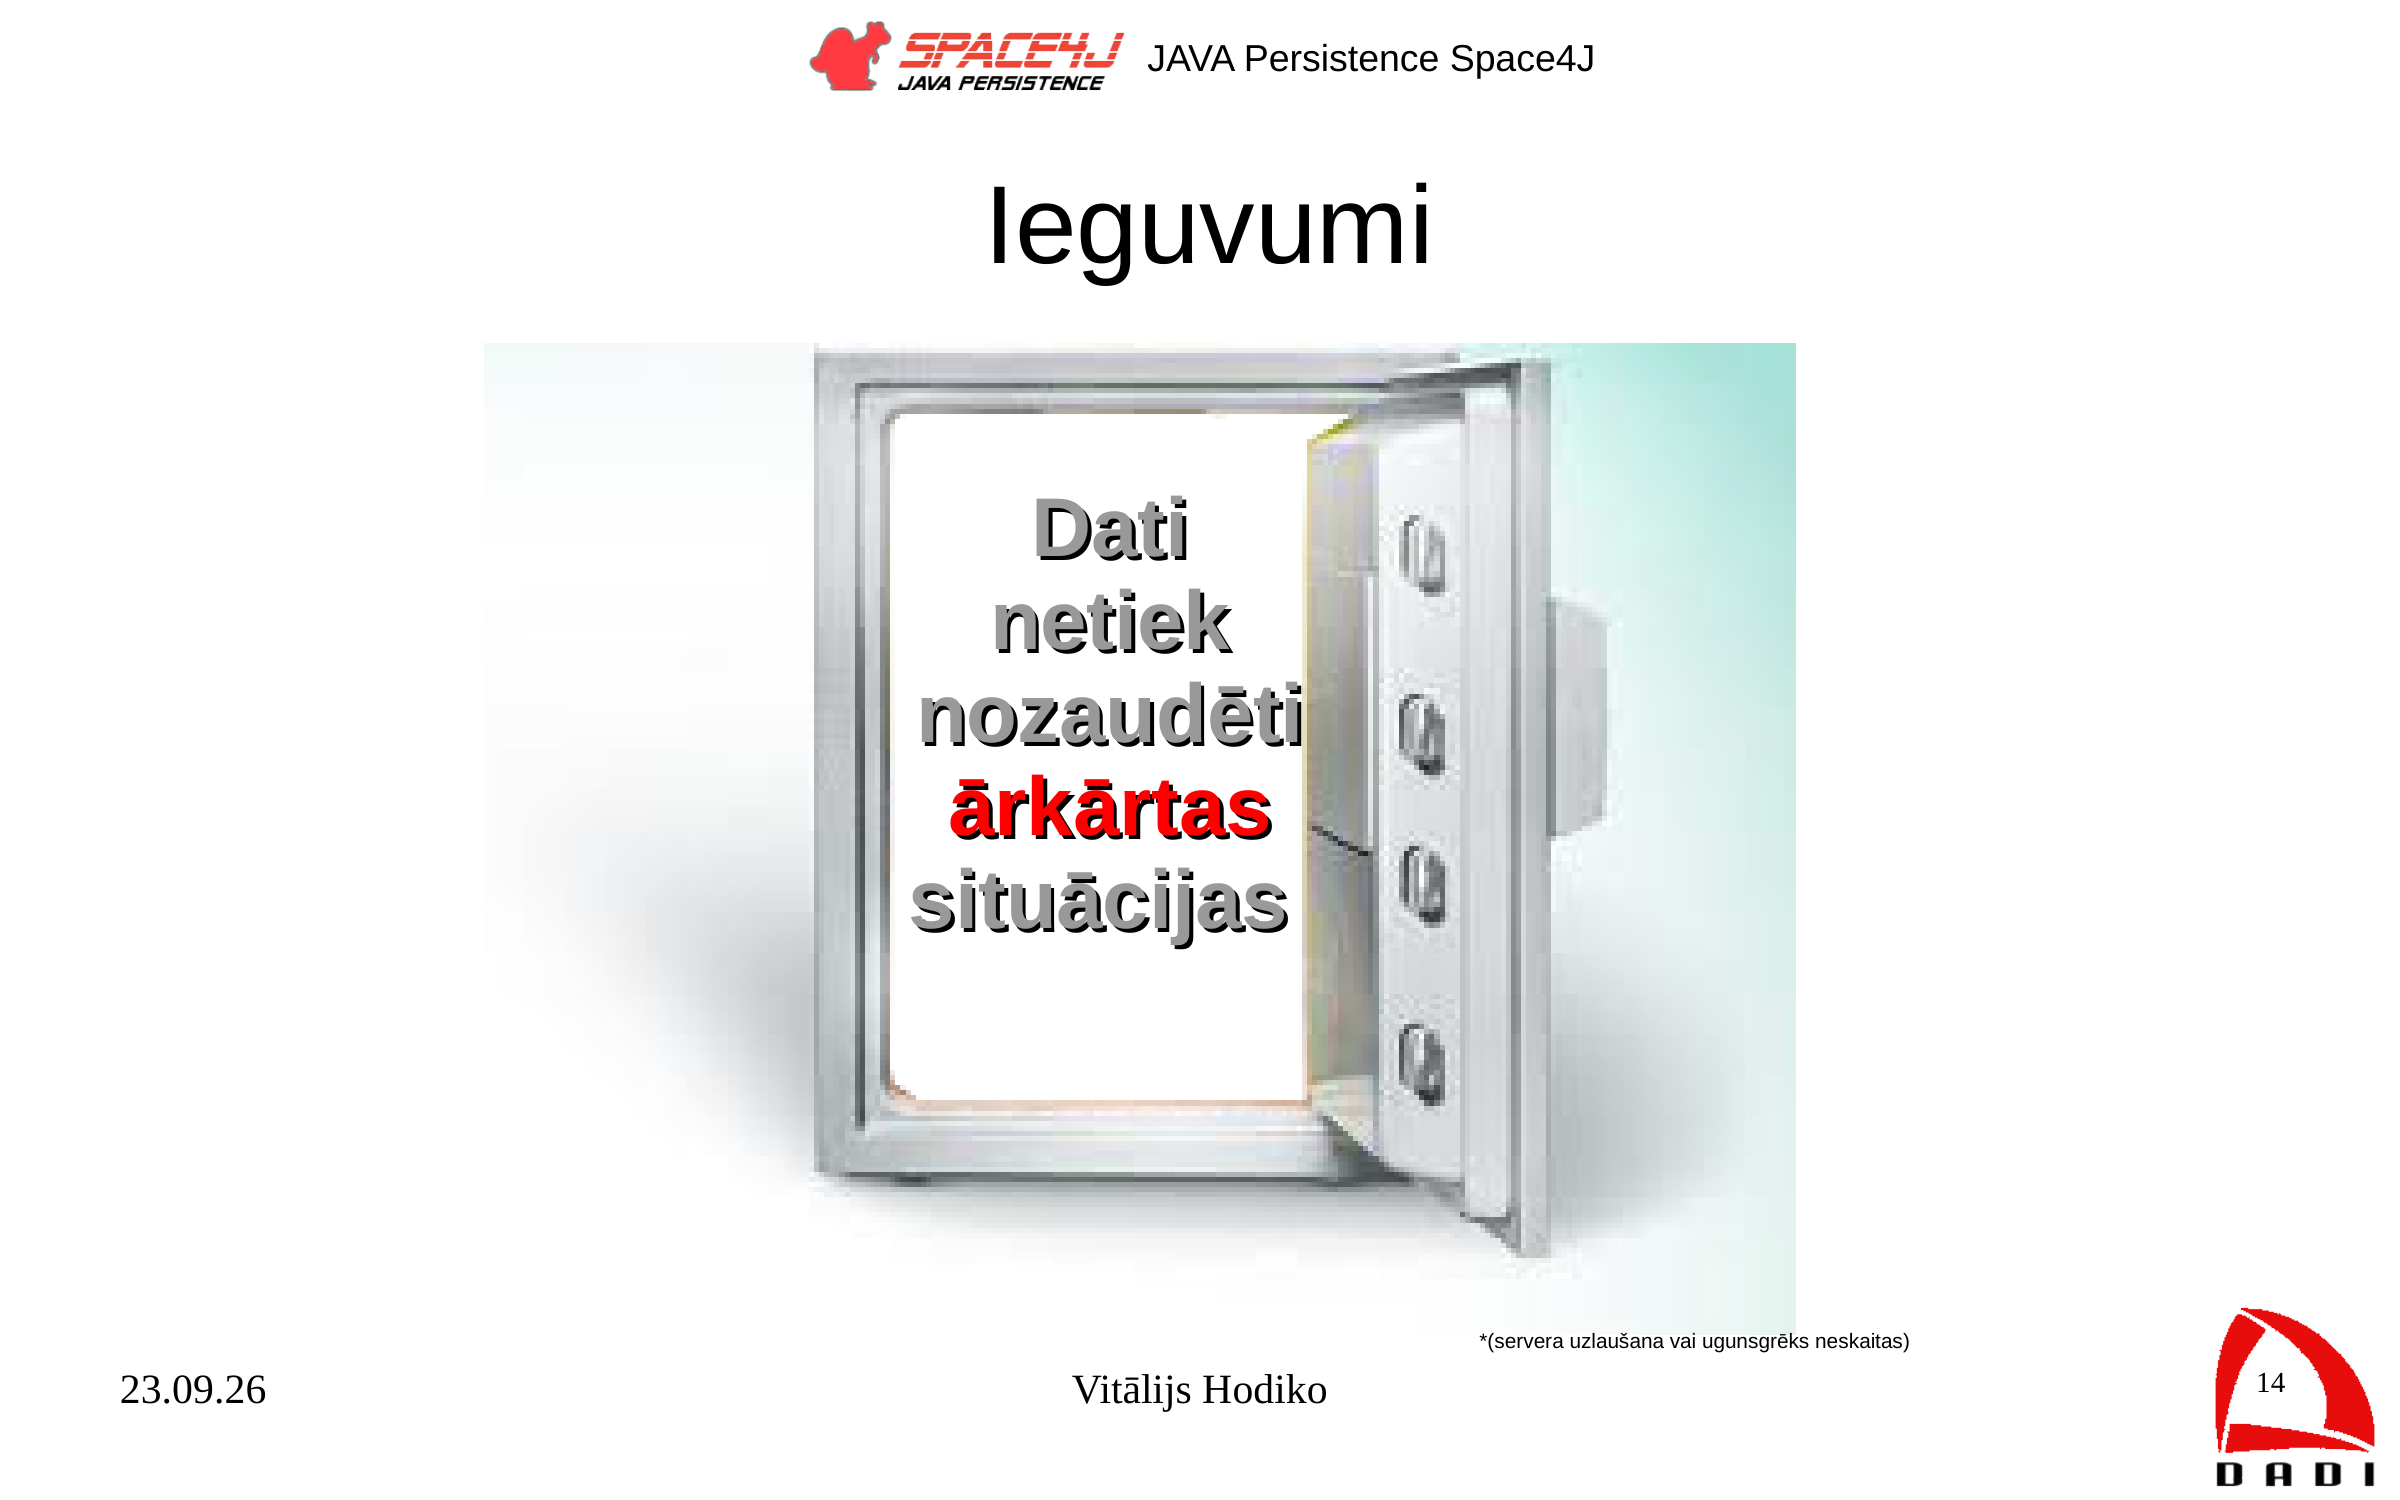

# Ieguvumi
Dati netiek nozaudēti ārkārtas situācijas
*(servera uzlaušana vai ugunsgrēks neskaitas)
Vitālijs Hodiko
14